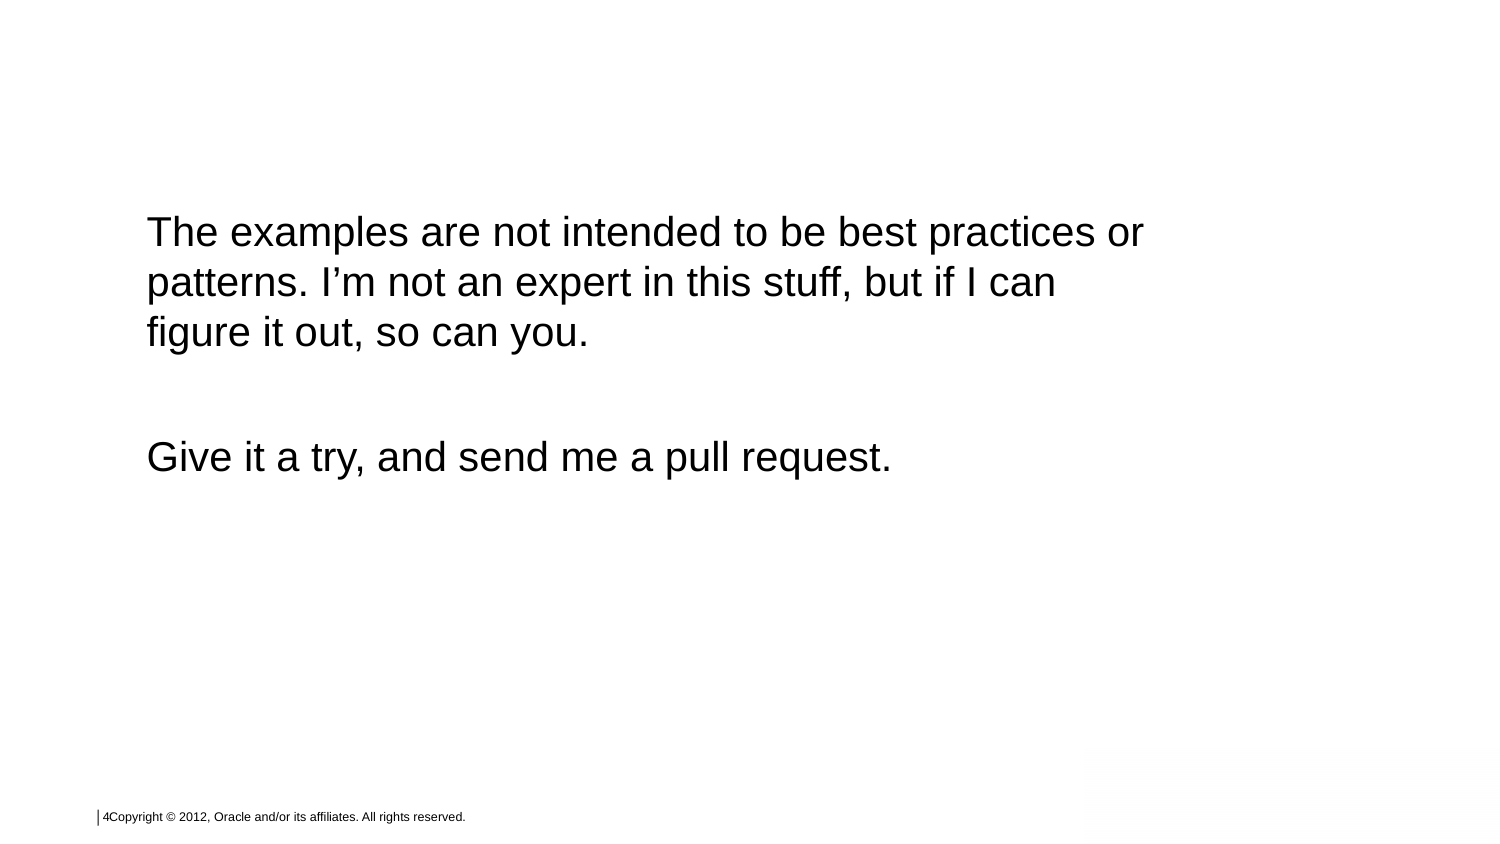

# The examples are not intended to be best practices or patterns. I’m not an expert in this stuff, but if I can figure it out, so can you.
Give it a try, and send me a pull request.